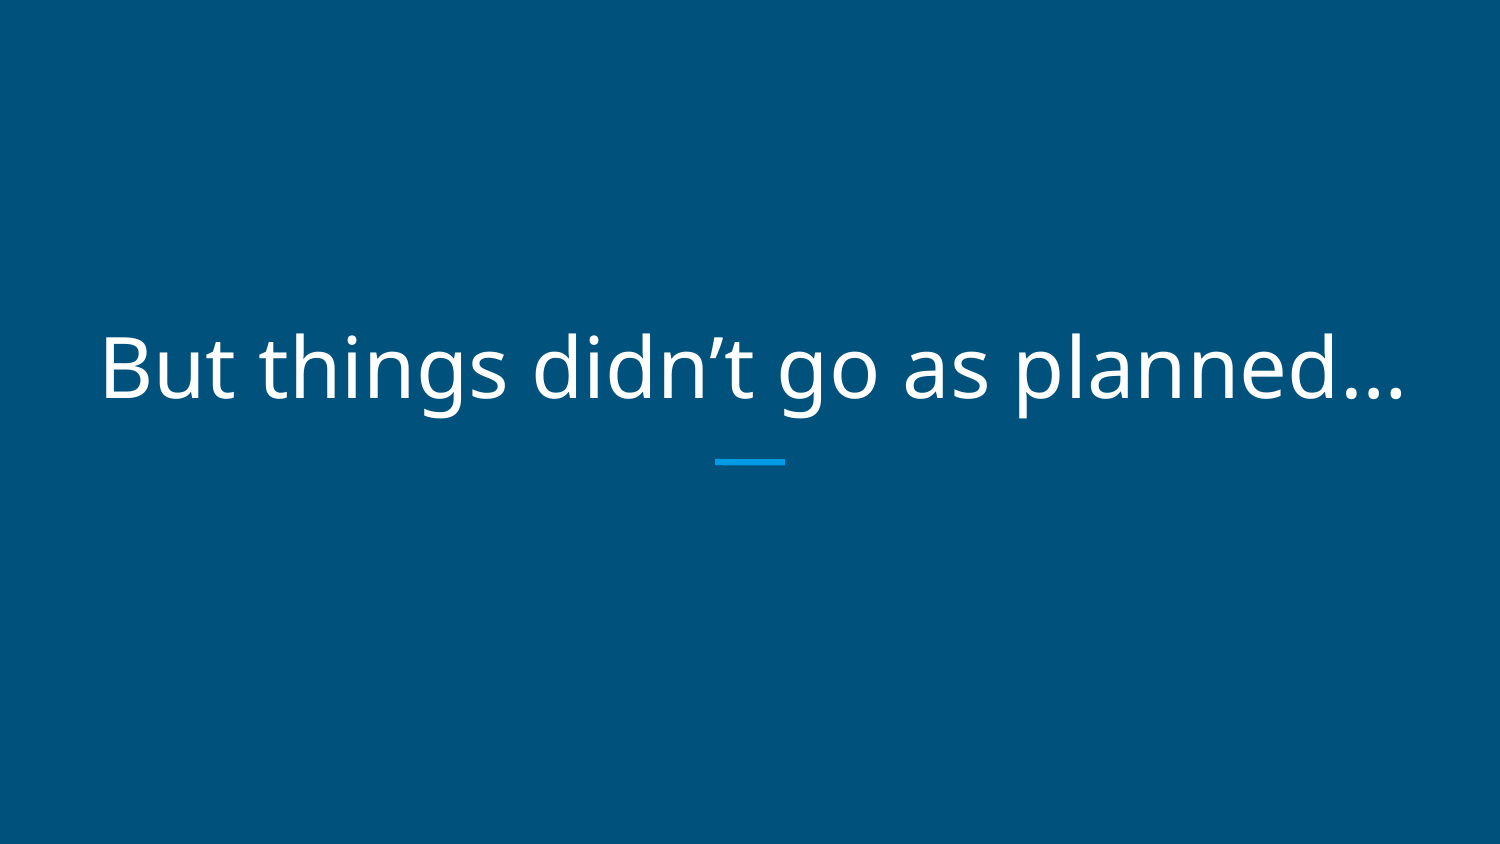

# But things didn’t go as planned…